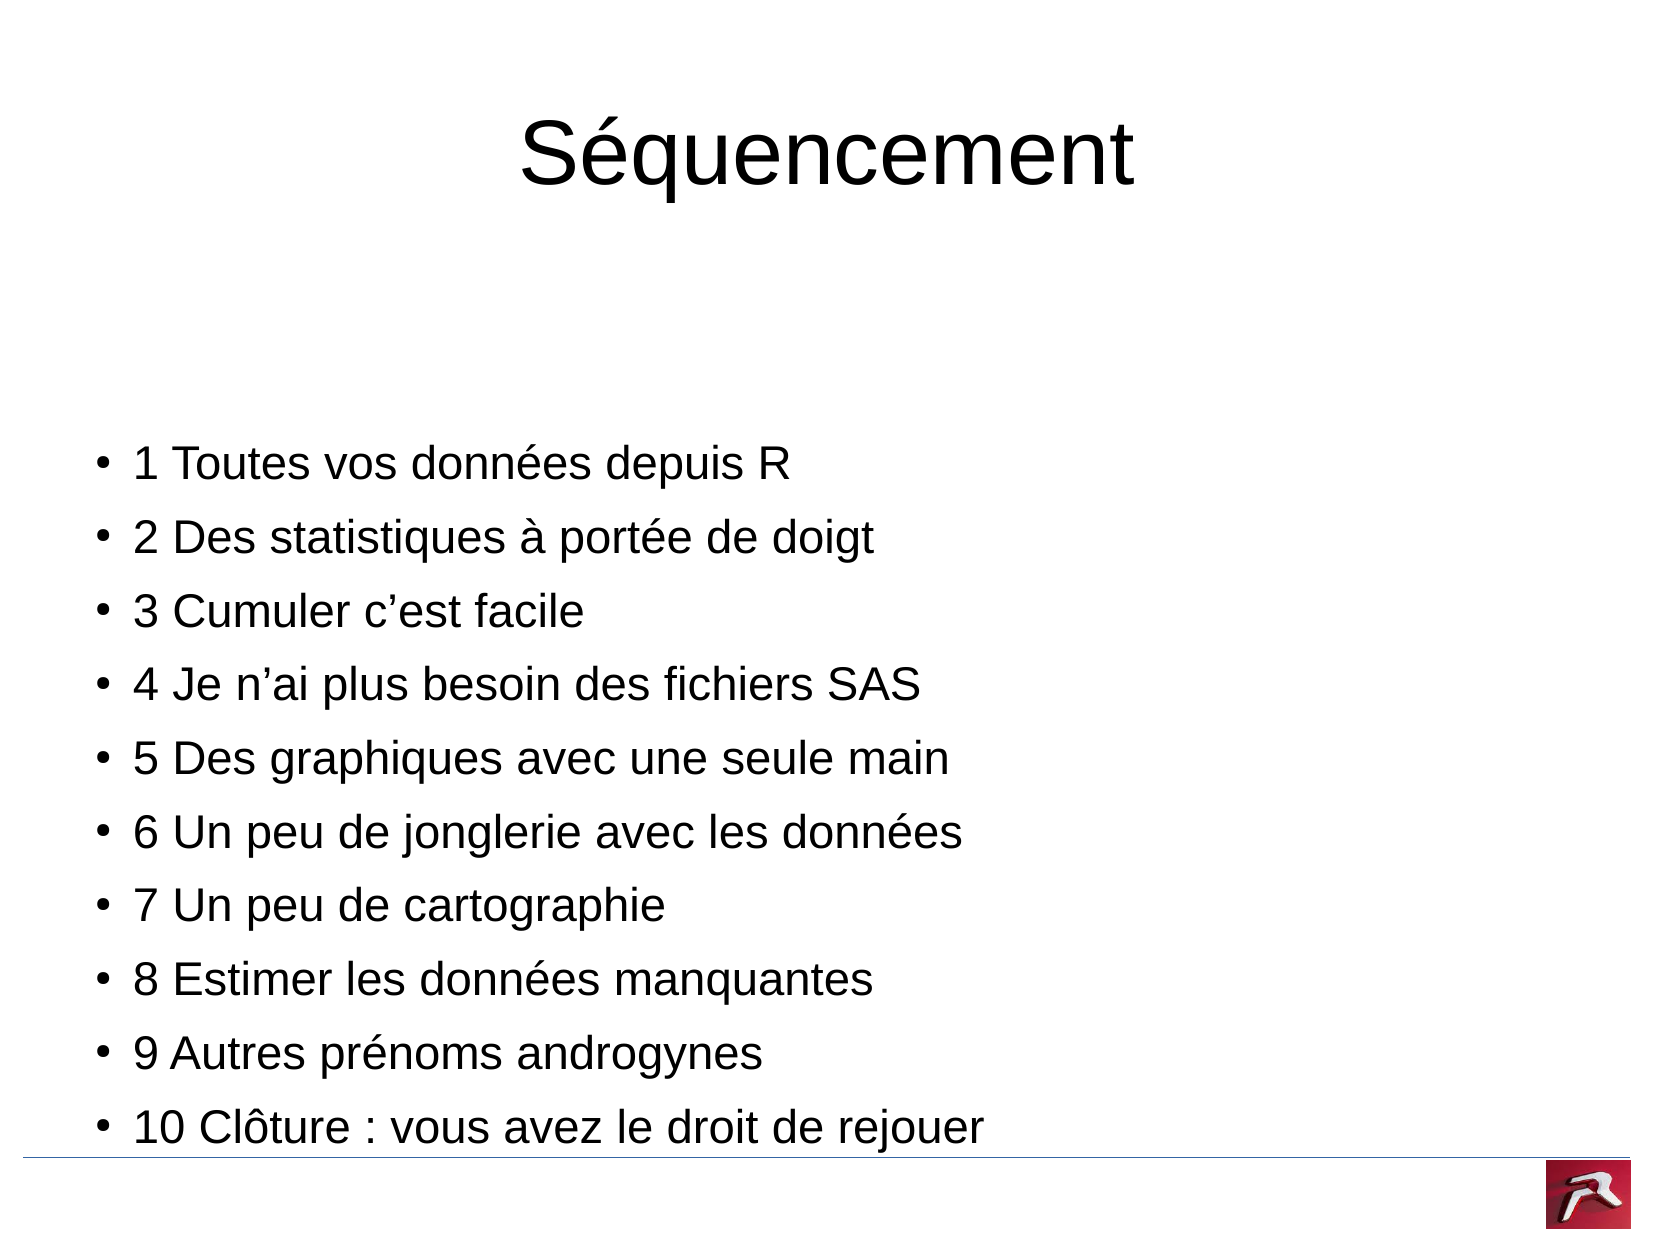

# Séquencement
1 Toutes vos données depuis R
2 Des statistiques à portée de doigt
3 Cumuler c’est facile
4 Je n’ai plus besoin des fichiers SAS
5 Des graphiques avec une seule main
6 Un peu de jonglerie avec les données
7 Un peu de cartographie
8 Estimer les données manquantes
9 Autres prénoms androgynes
10 Clôture : vous avez le droit de rejouer